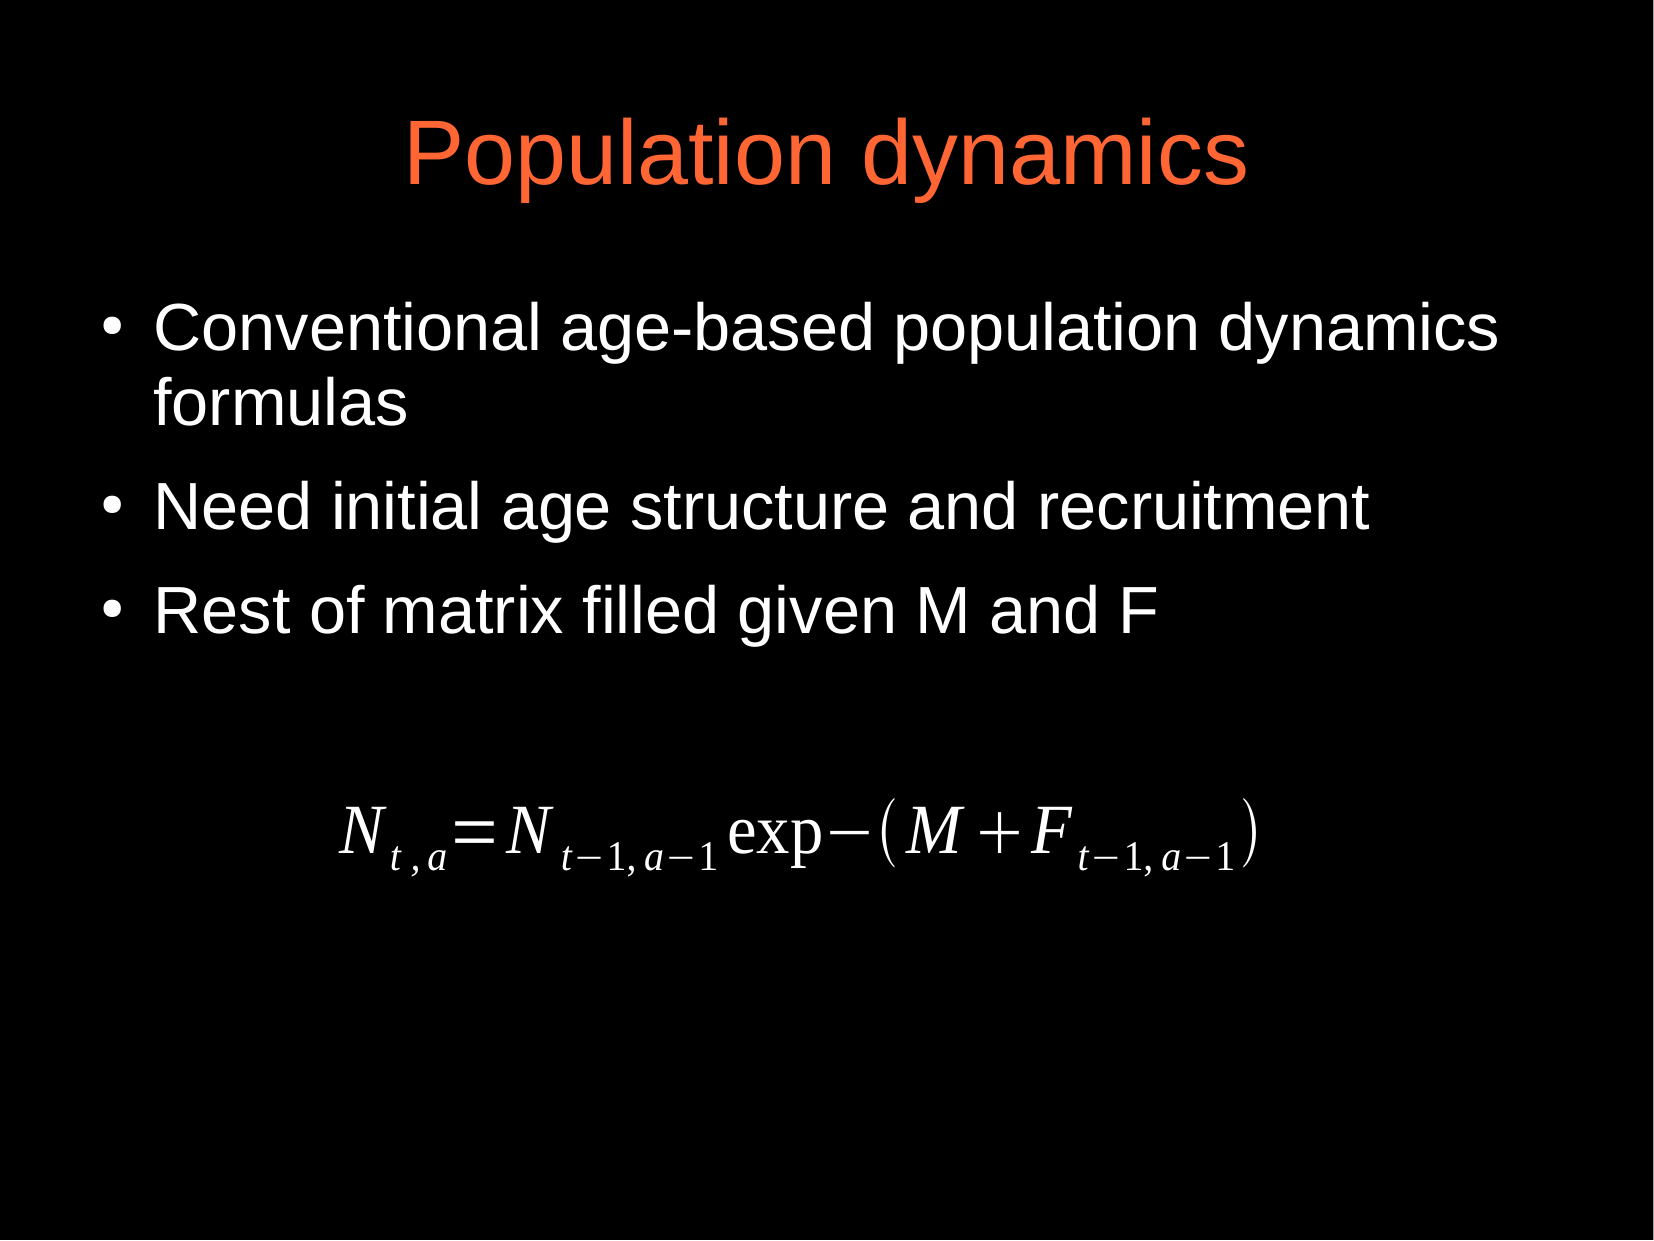

# Population dynamics
Conventional age-based population dynamics formulas
Need initial age structure and recruitment
Rest of matrix filled given M and F